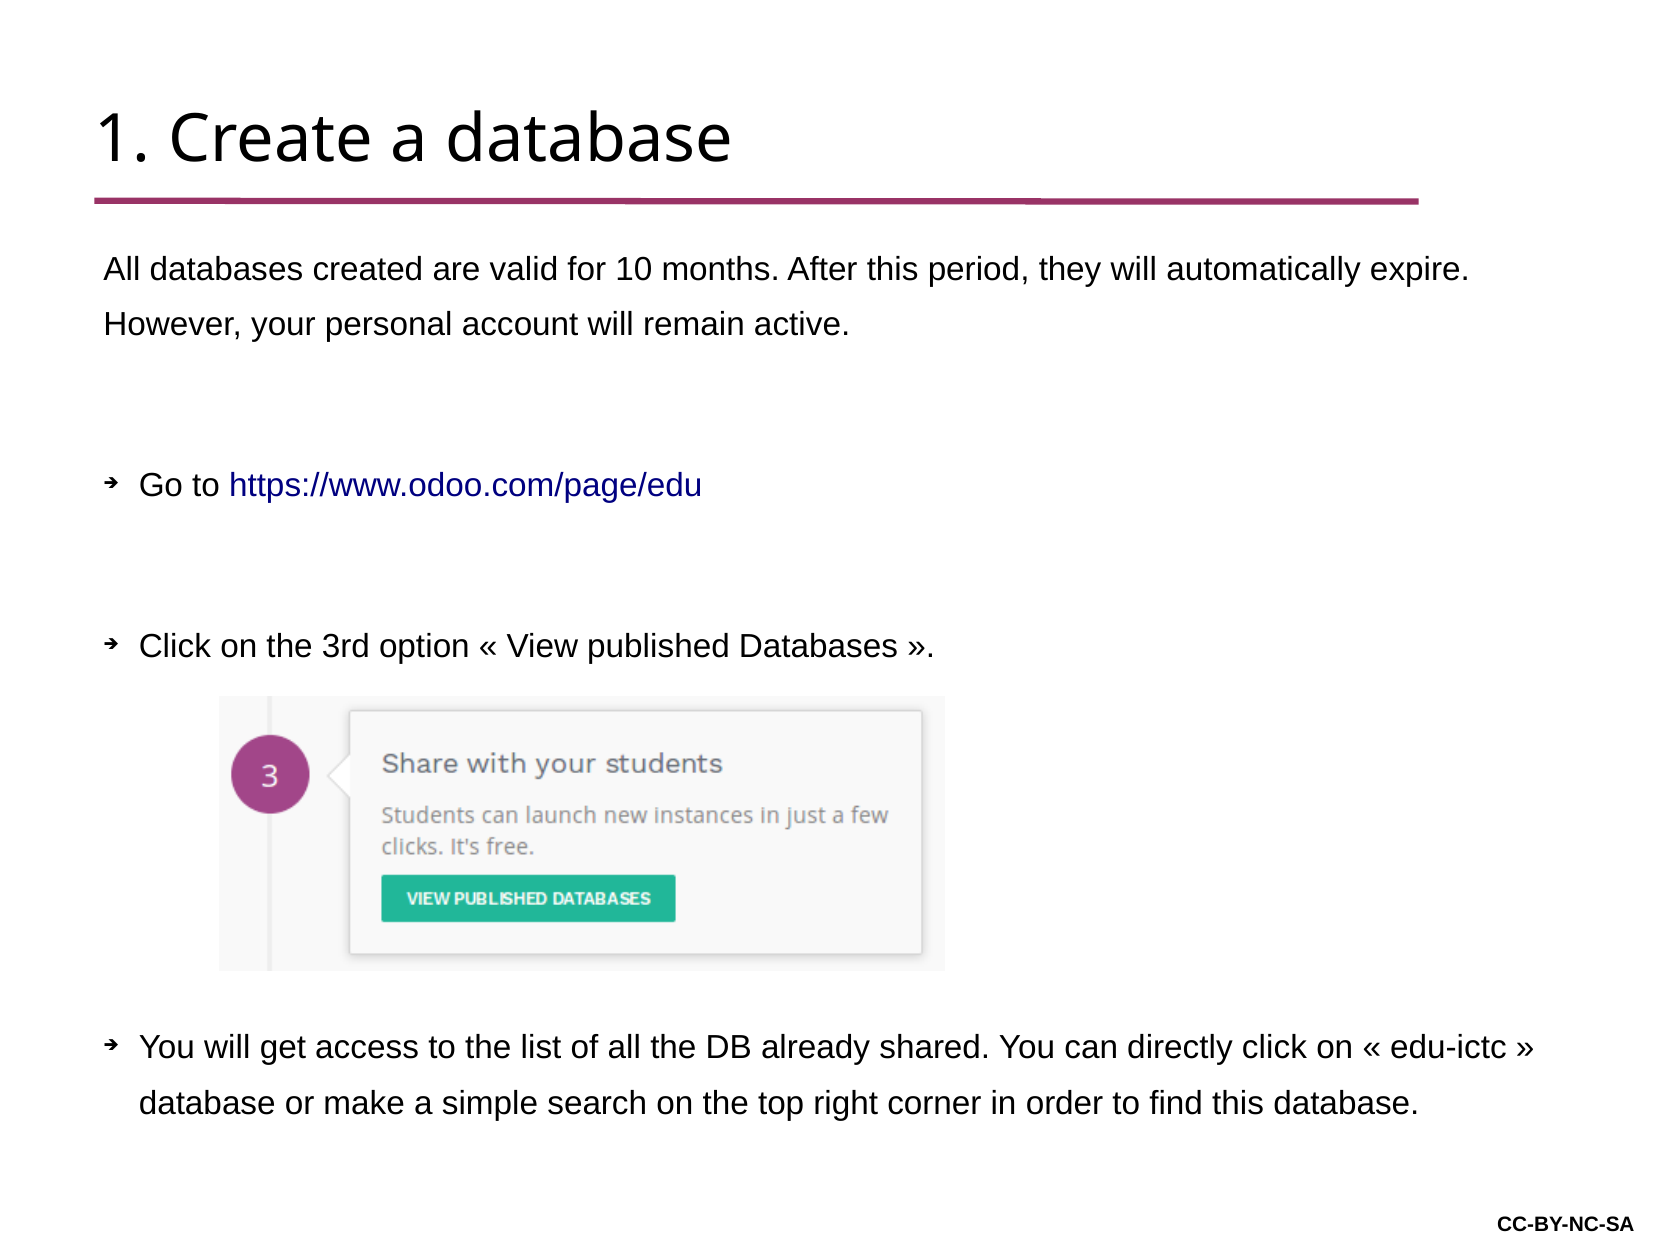

# 1. Create a database
All databases created are valid for 10 months. After this period, they will automatically expire. However, your personal account will remain active.
Go to https://www.odoo.com/page/edu
Click on the 3rd option « View published Databases ».
You will get access to the list of all the DB already shared. You can directly click on « edu-ictc » database or make a simple search on the top right corner in order to find this database.
CC-BY-NC-SA